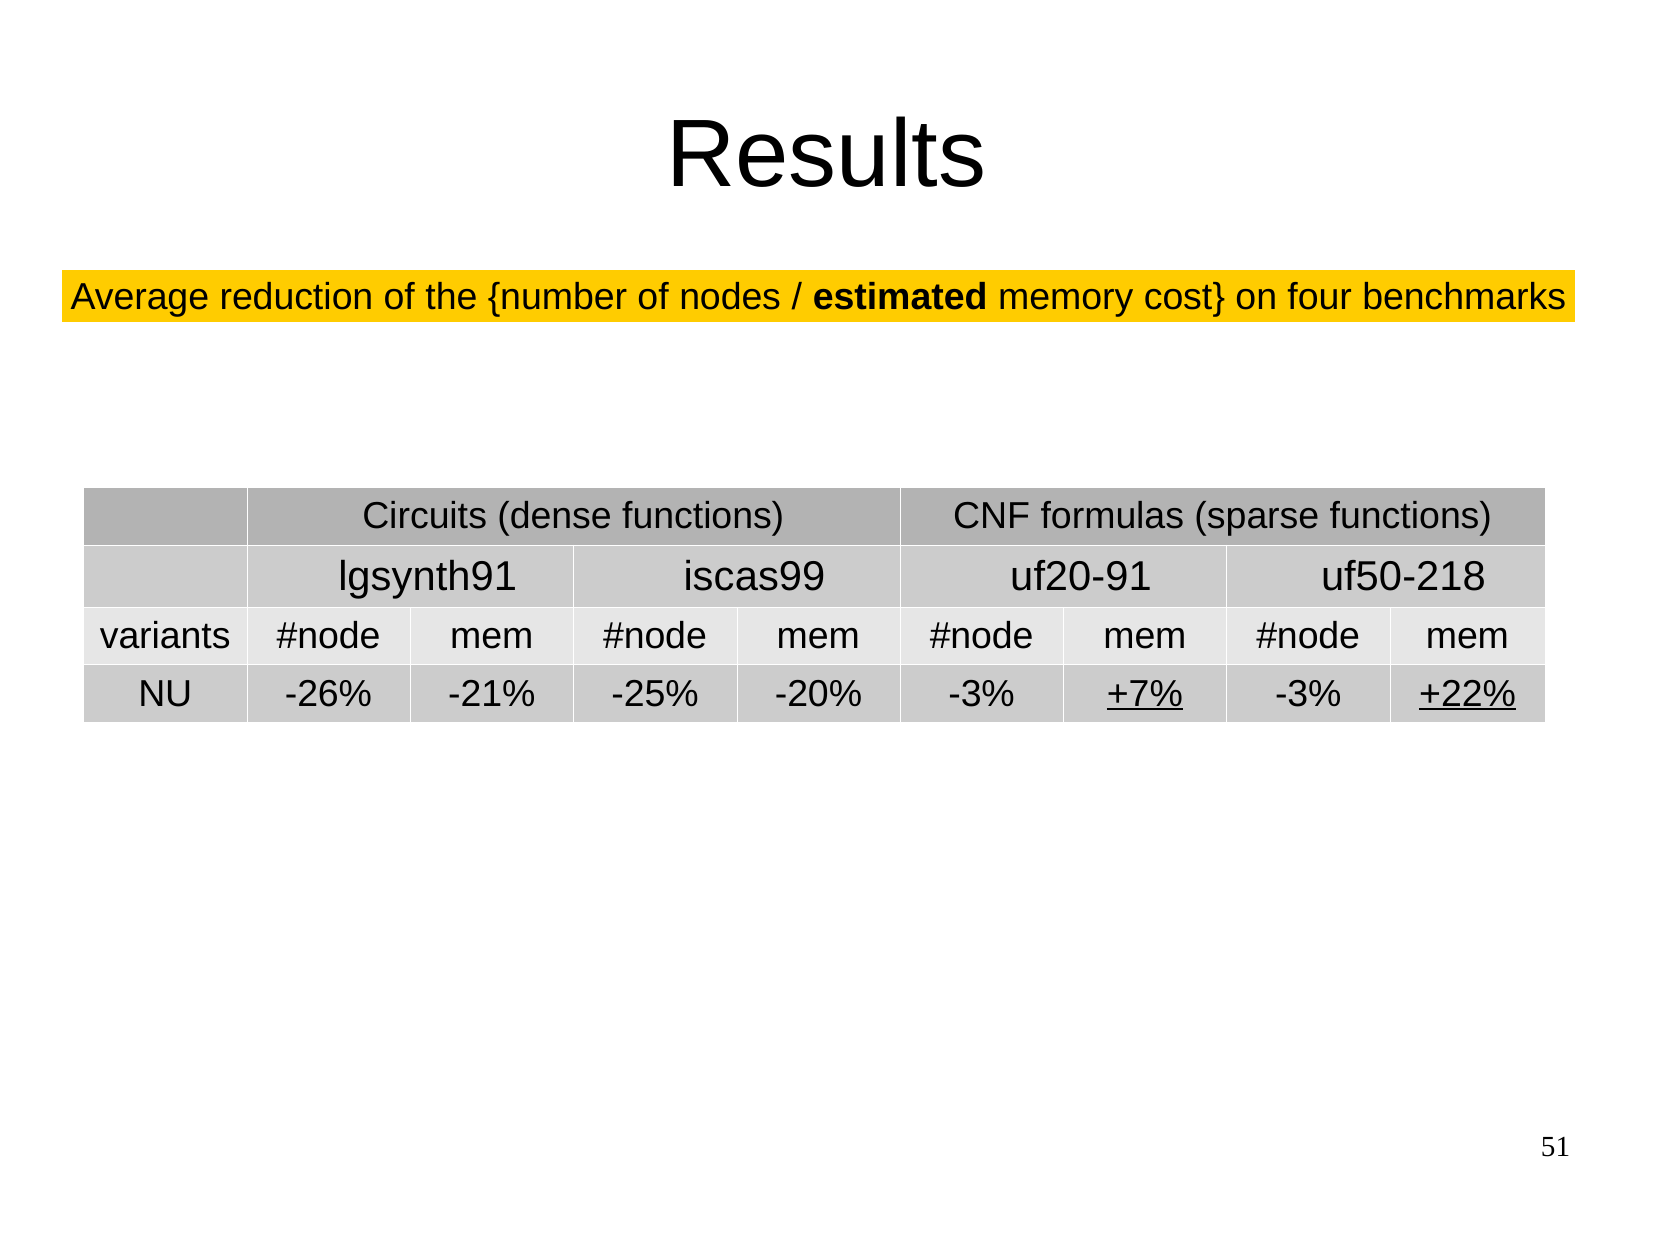

# Results
Average reduction of the {number of nodes / estimated memory cost} on four benchmarks
| | Circuits (dense functions) | | | | CNF formulas (sparse functions) | | | |
| --- | --- | --- | --- | --- | --- | --- | --- | --- |
| | lgsynth91 | | iscas99 | | uf20-91 | | uf50-218 | |
| variants | #node | mem | #node | mem | #node | mem | #node | mem |
| NU | -26% | -21% | -25% | -20% | -3% | +7% | -3% | +22% |
51